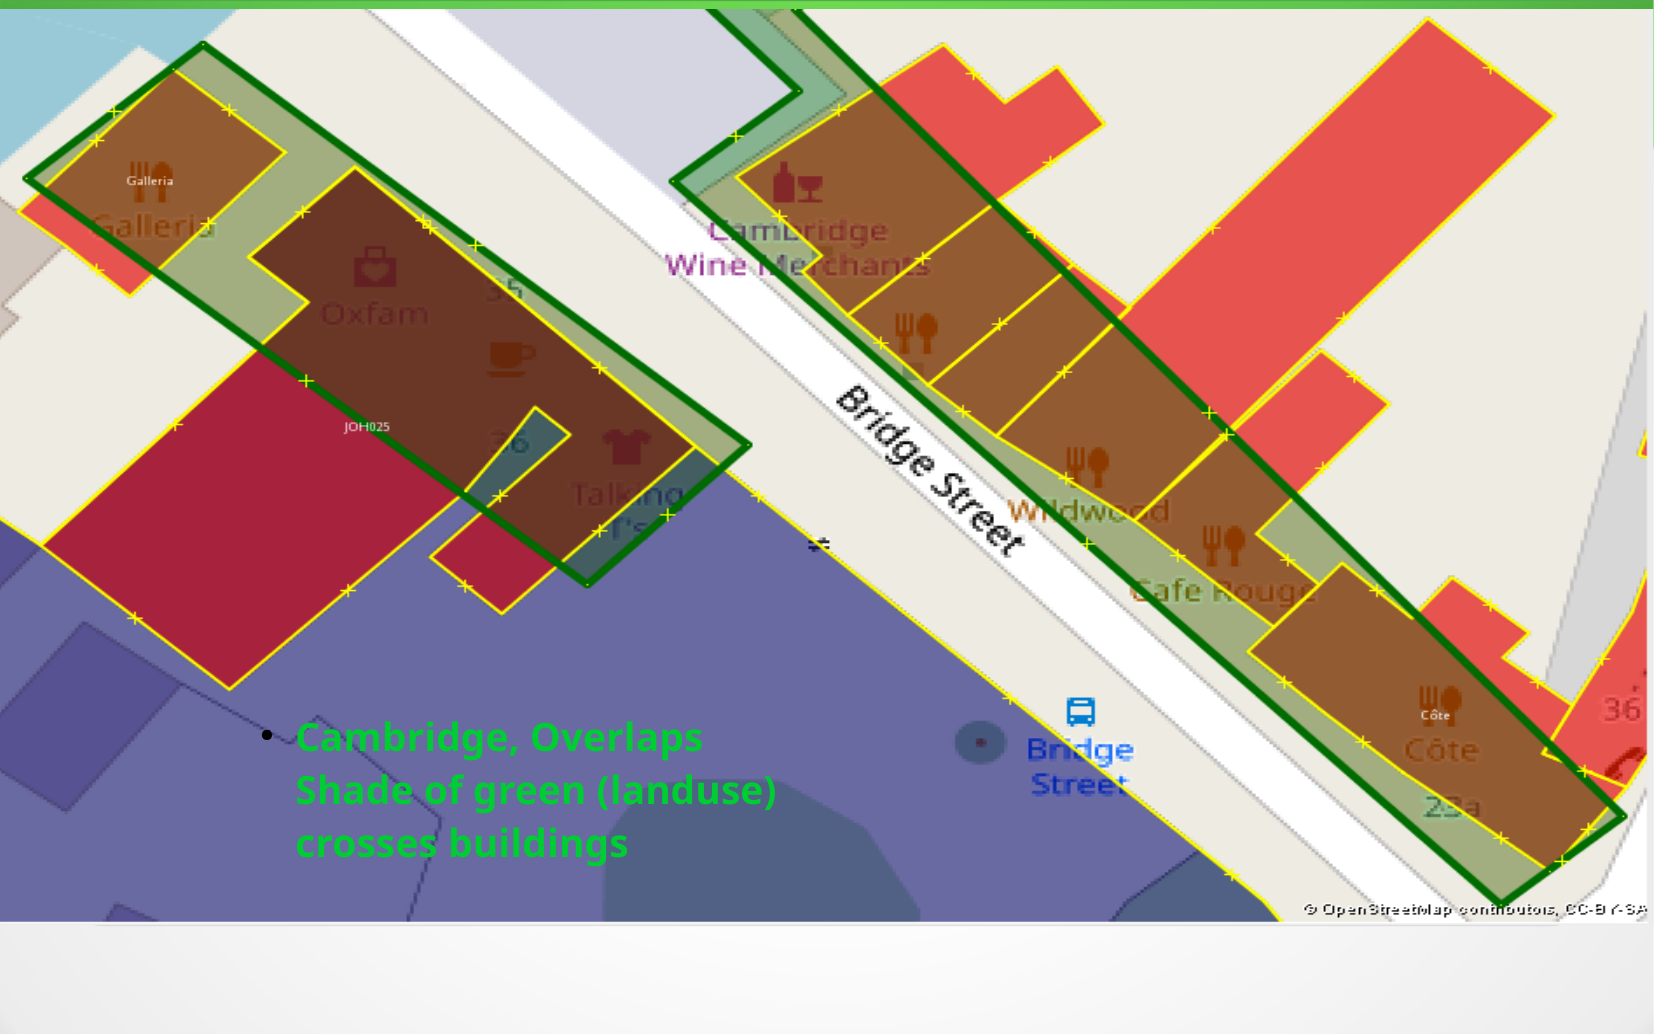

# Overlaps with other objects
Cambridge, Overlaps
Shade of green (landuse)
crosses buildings